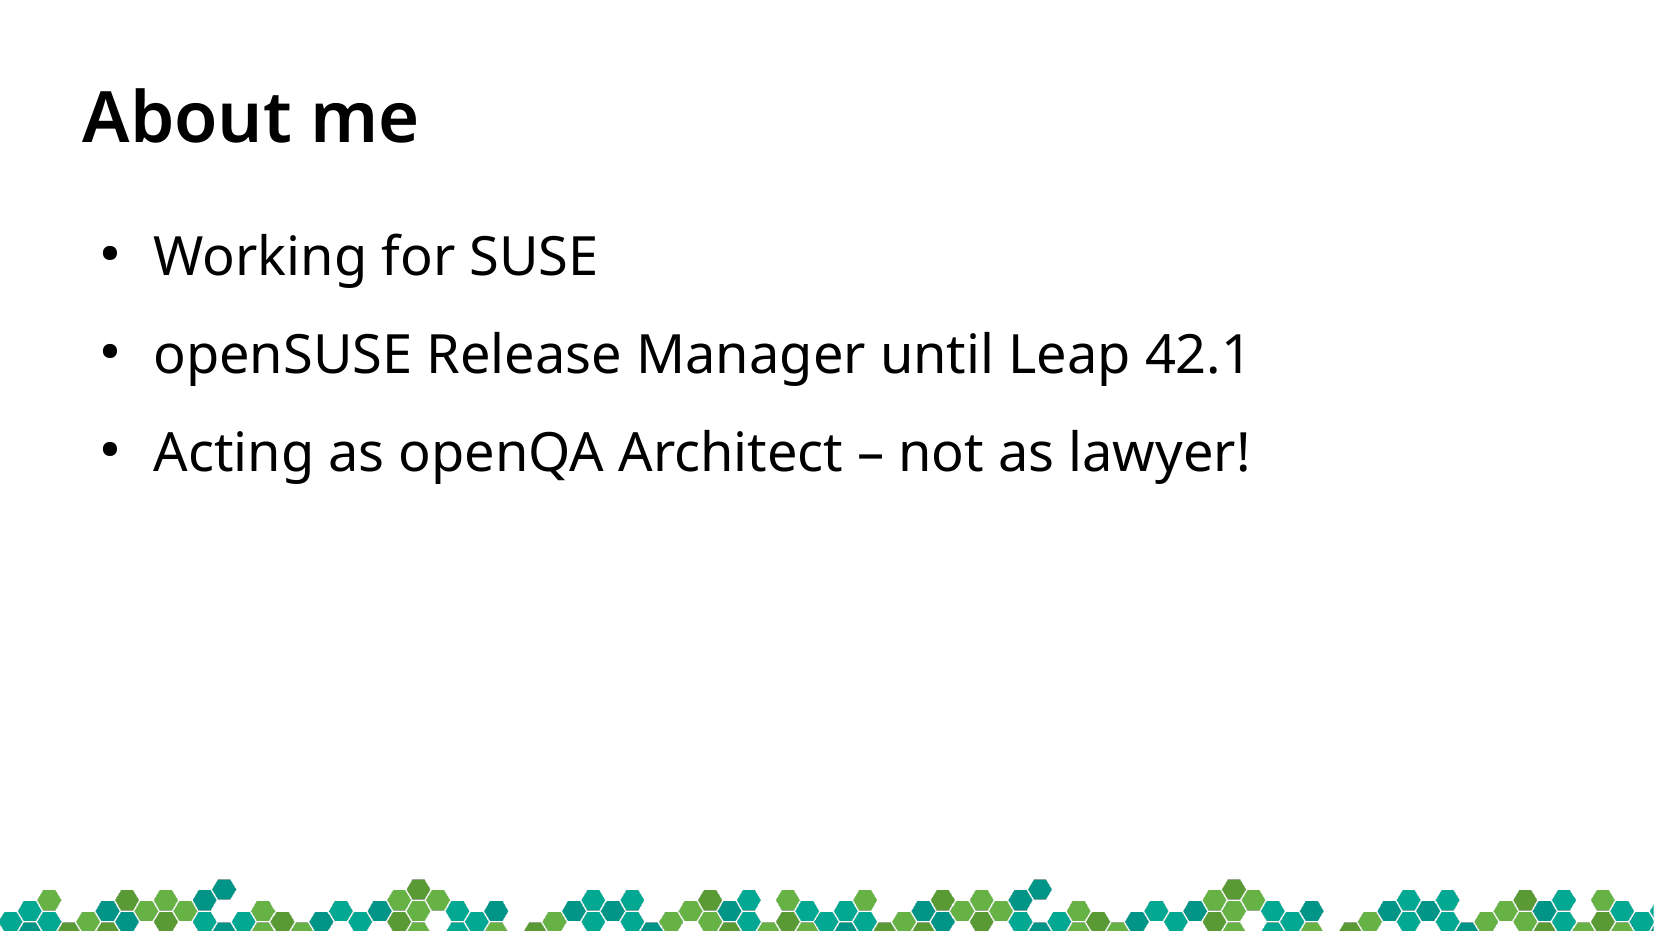

# About me
Working for SUSE
openSUSE Release Manager until Leap 42.1
Acting as openQA Architect – not as lawyer!